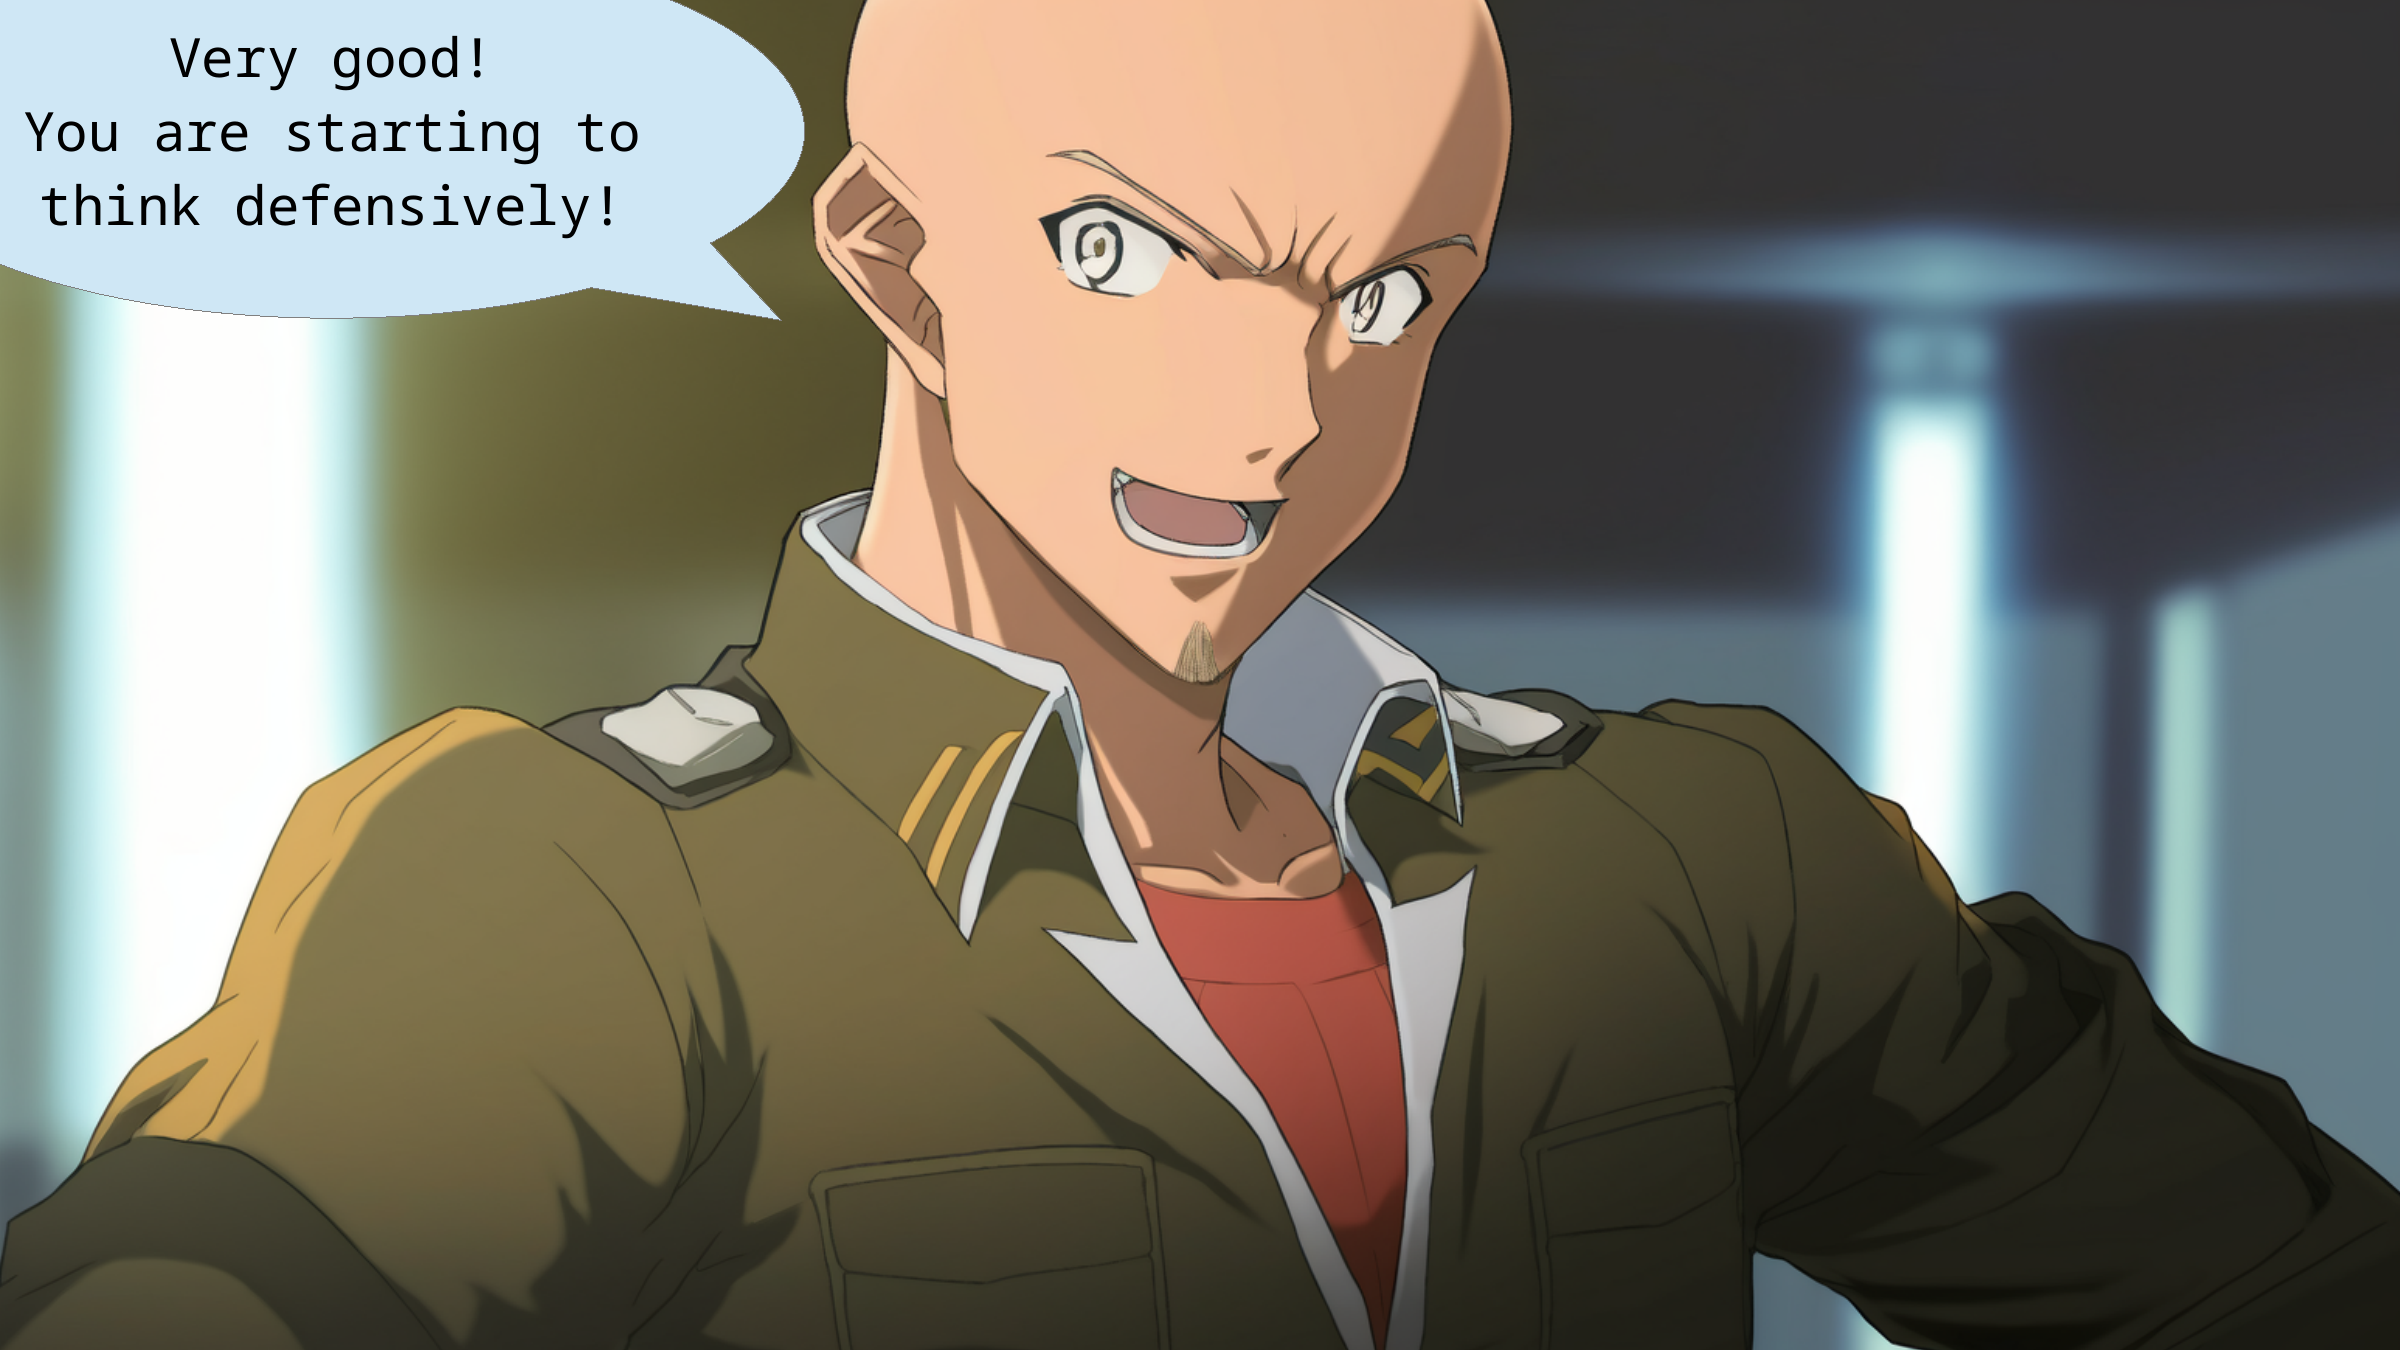

Very good!
You are starting to
think defensively!